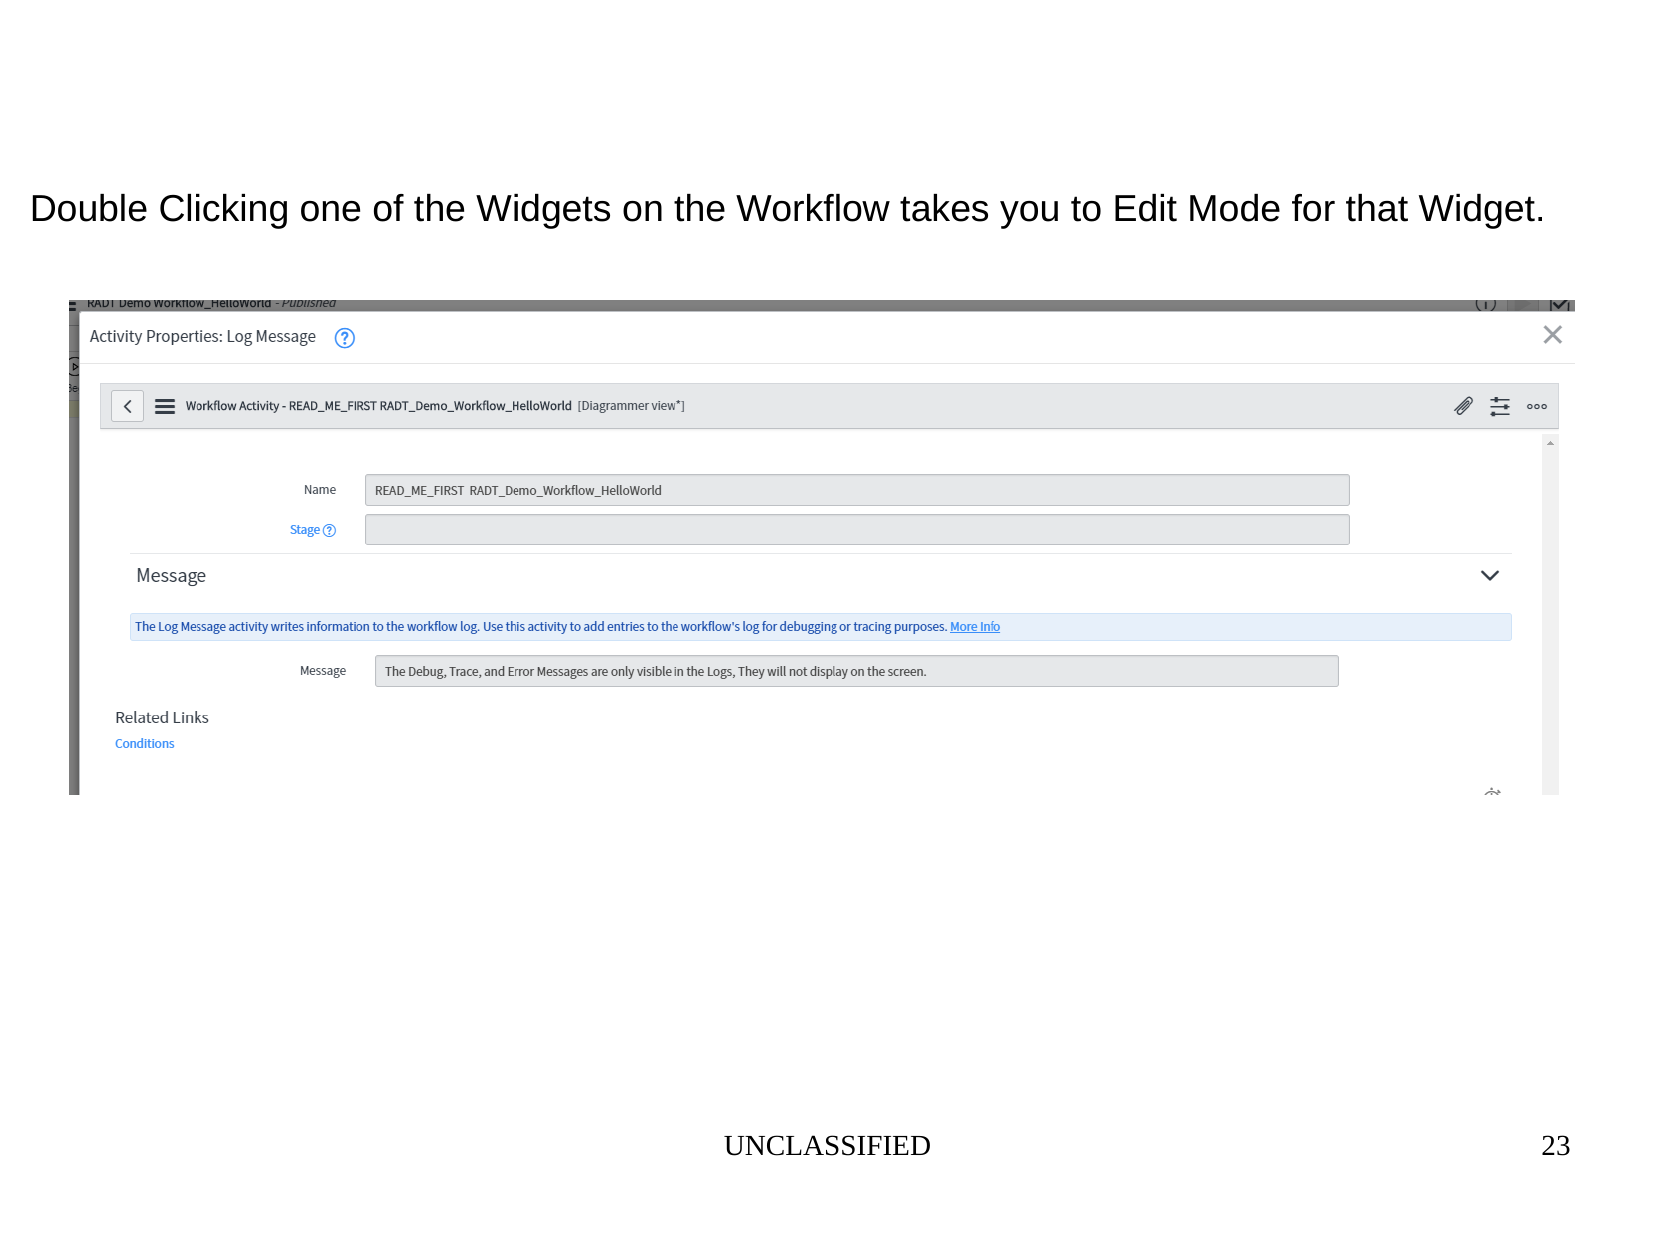

Double Clicking one of the Widgets on the Workflow takes you to Edit Mode for that Widget.
UNCLASSIFIED
23